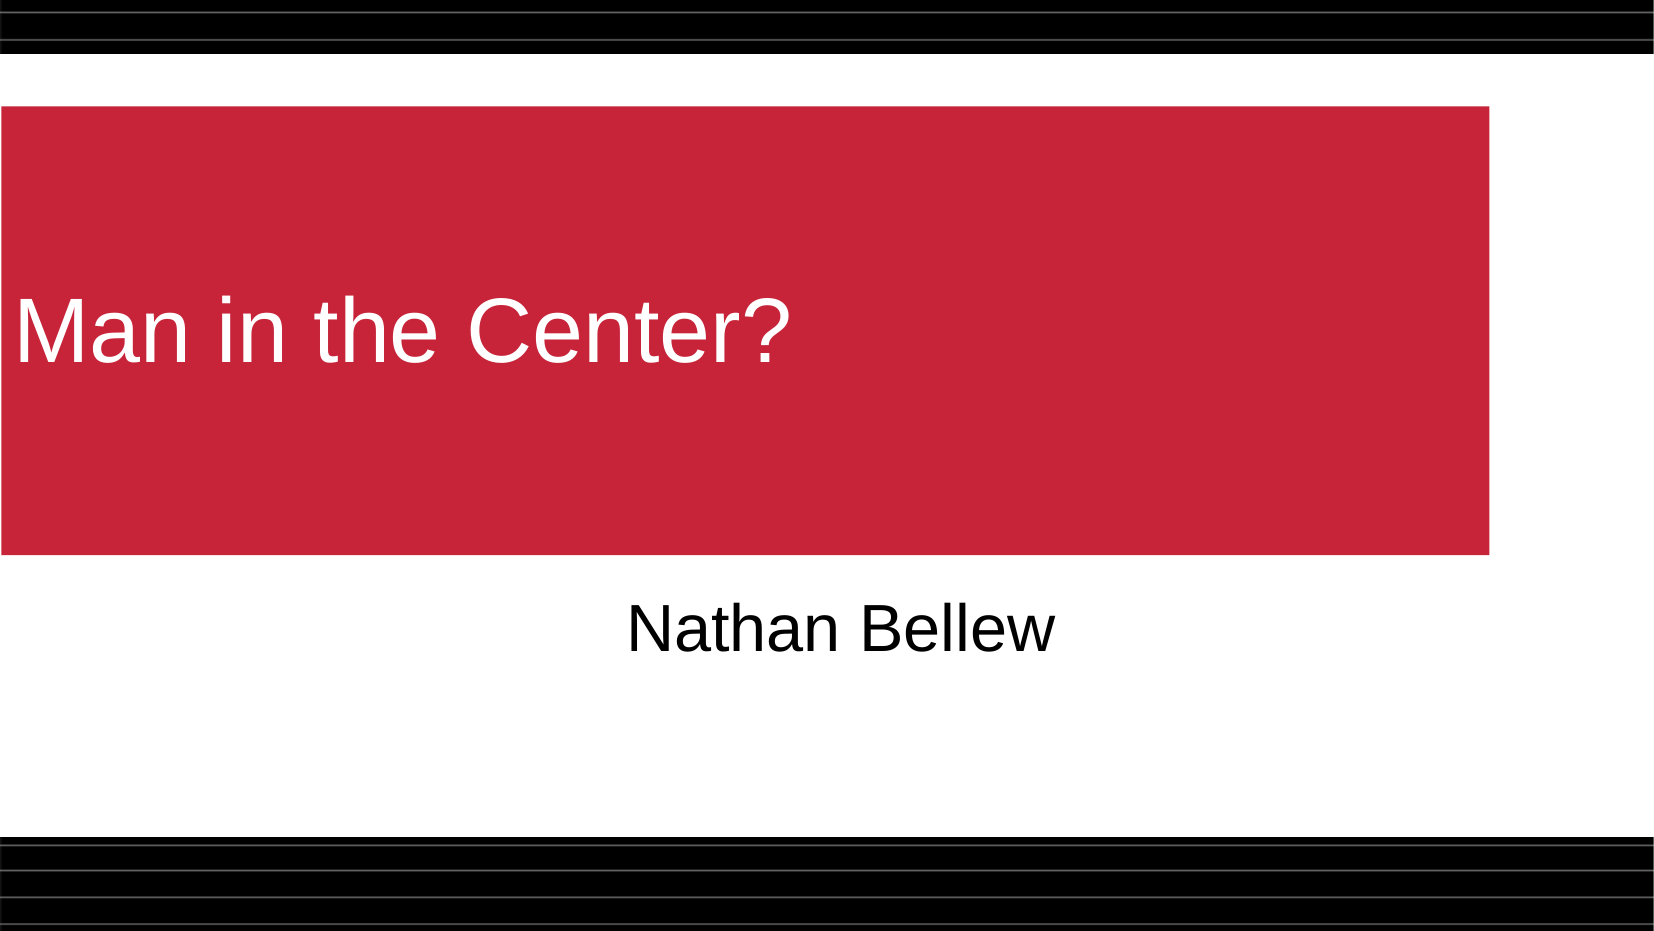

# Man in the Center?
Nathan Bellew